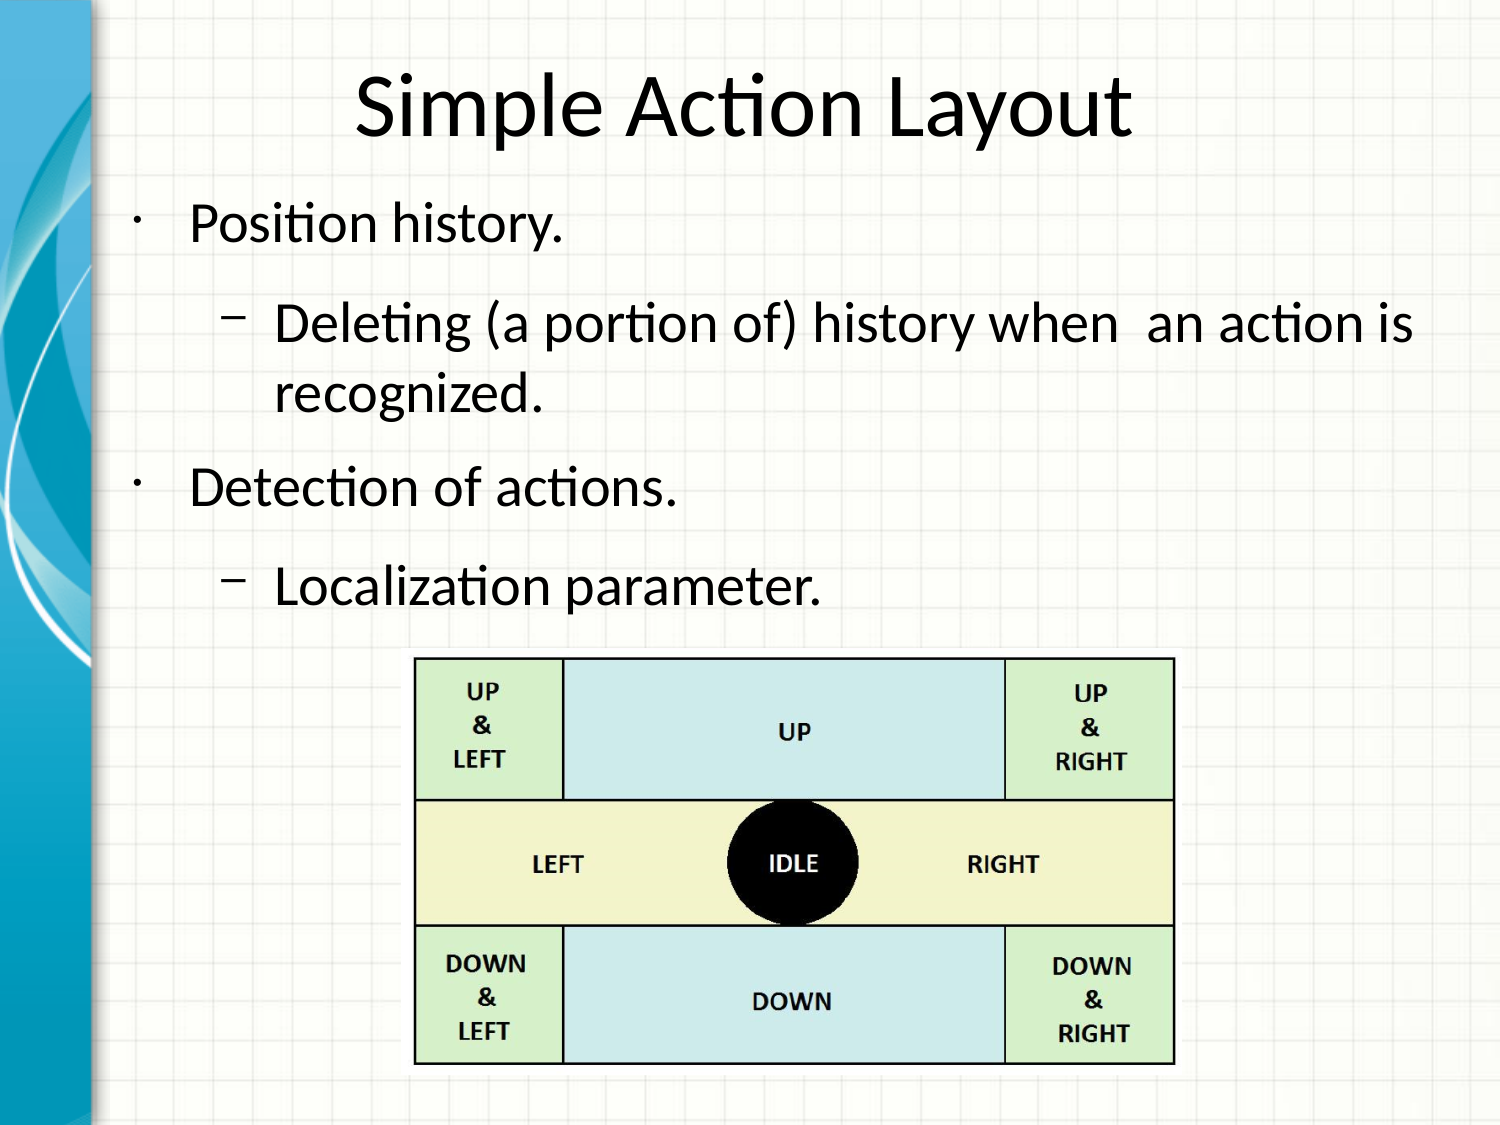

# Simple Action Layout
Position history.
Deleting (a portion of) history when an action is recognized.
Detection of actions.
Localization parameter.